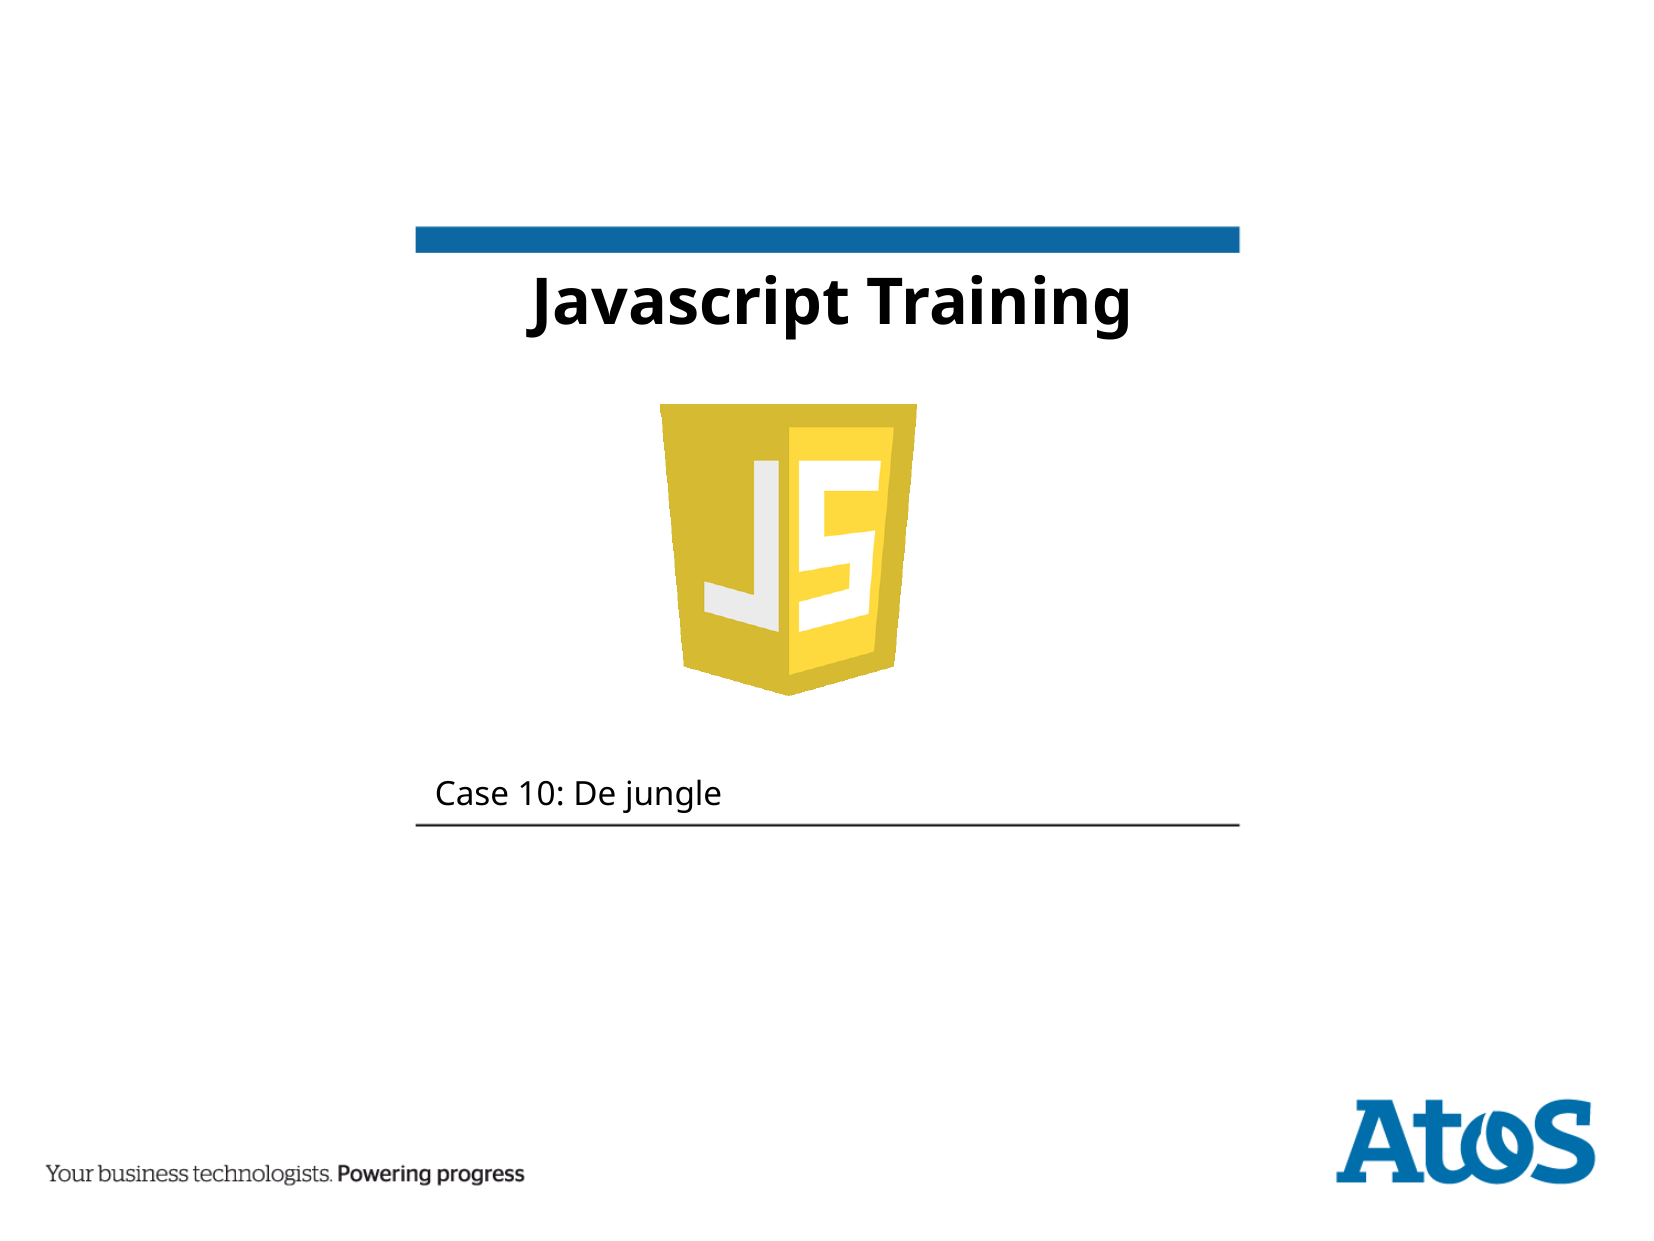

# Javascript Training
Case 10: De jungle